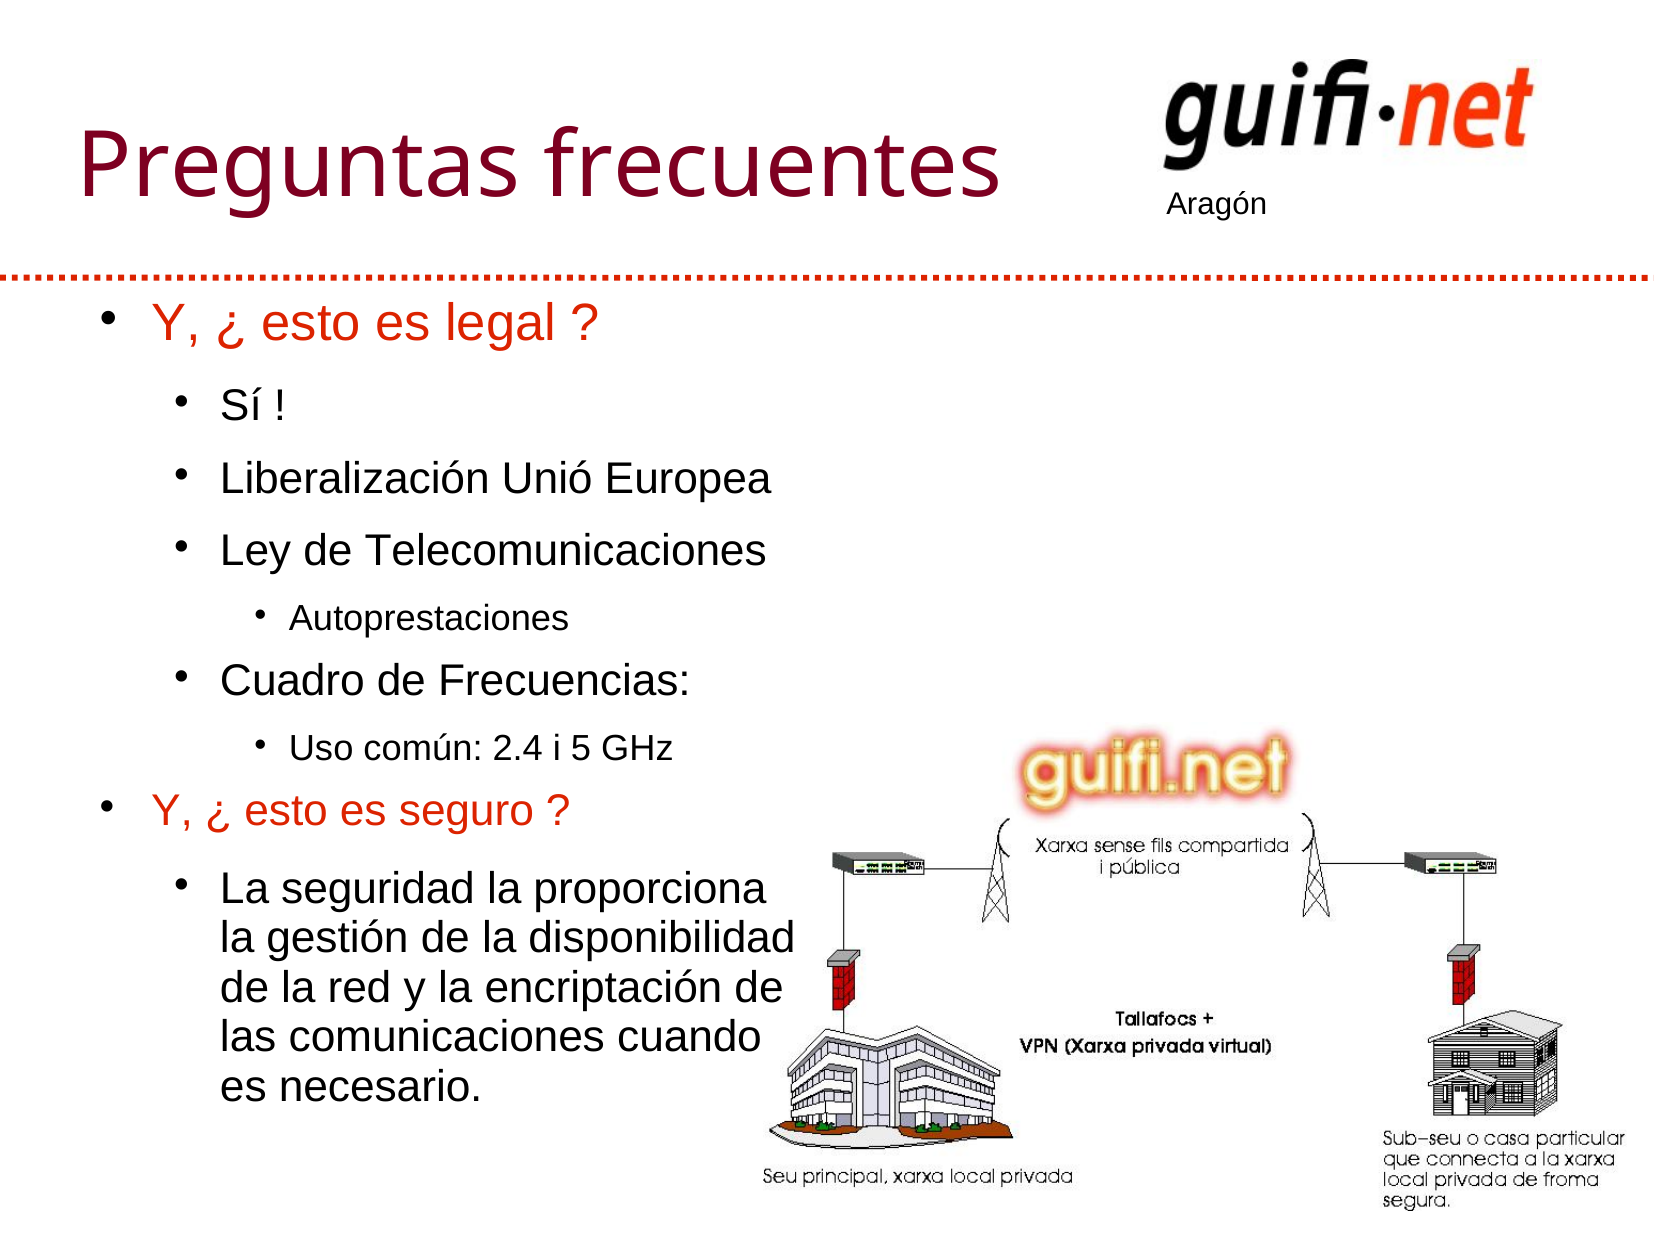

# Preguntas frecuentes
Y, ¿ esto es legal ?
Sí !
Liberalización Unió Europea
Ley de Telecomunicaciones
Autoprestaciones
Cuadro de Frecuencias:
Uso común: 2.4 i 5 GHz
Y, ¿ esto es seguro ?
La seguridad la proporciona la gestión de la disponibilidad de la red y la encriptación de las comunicaciones cuando es necesario.